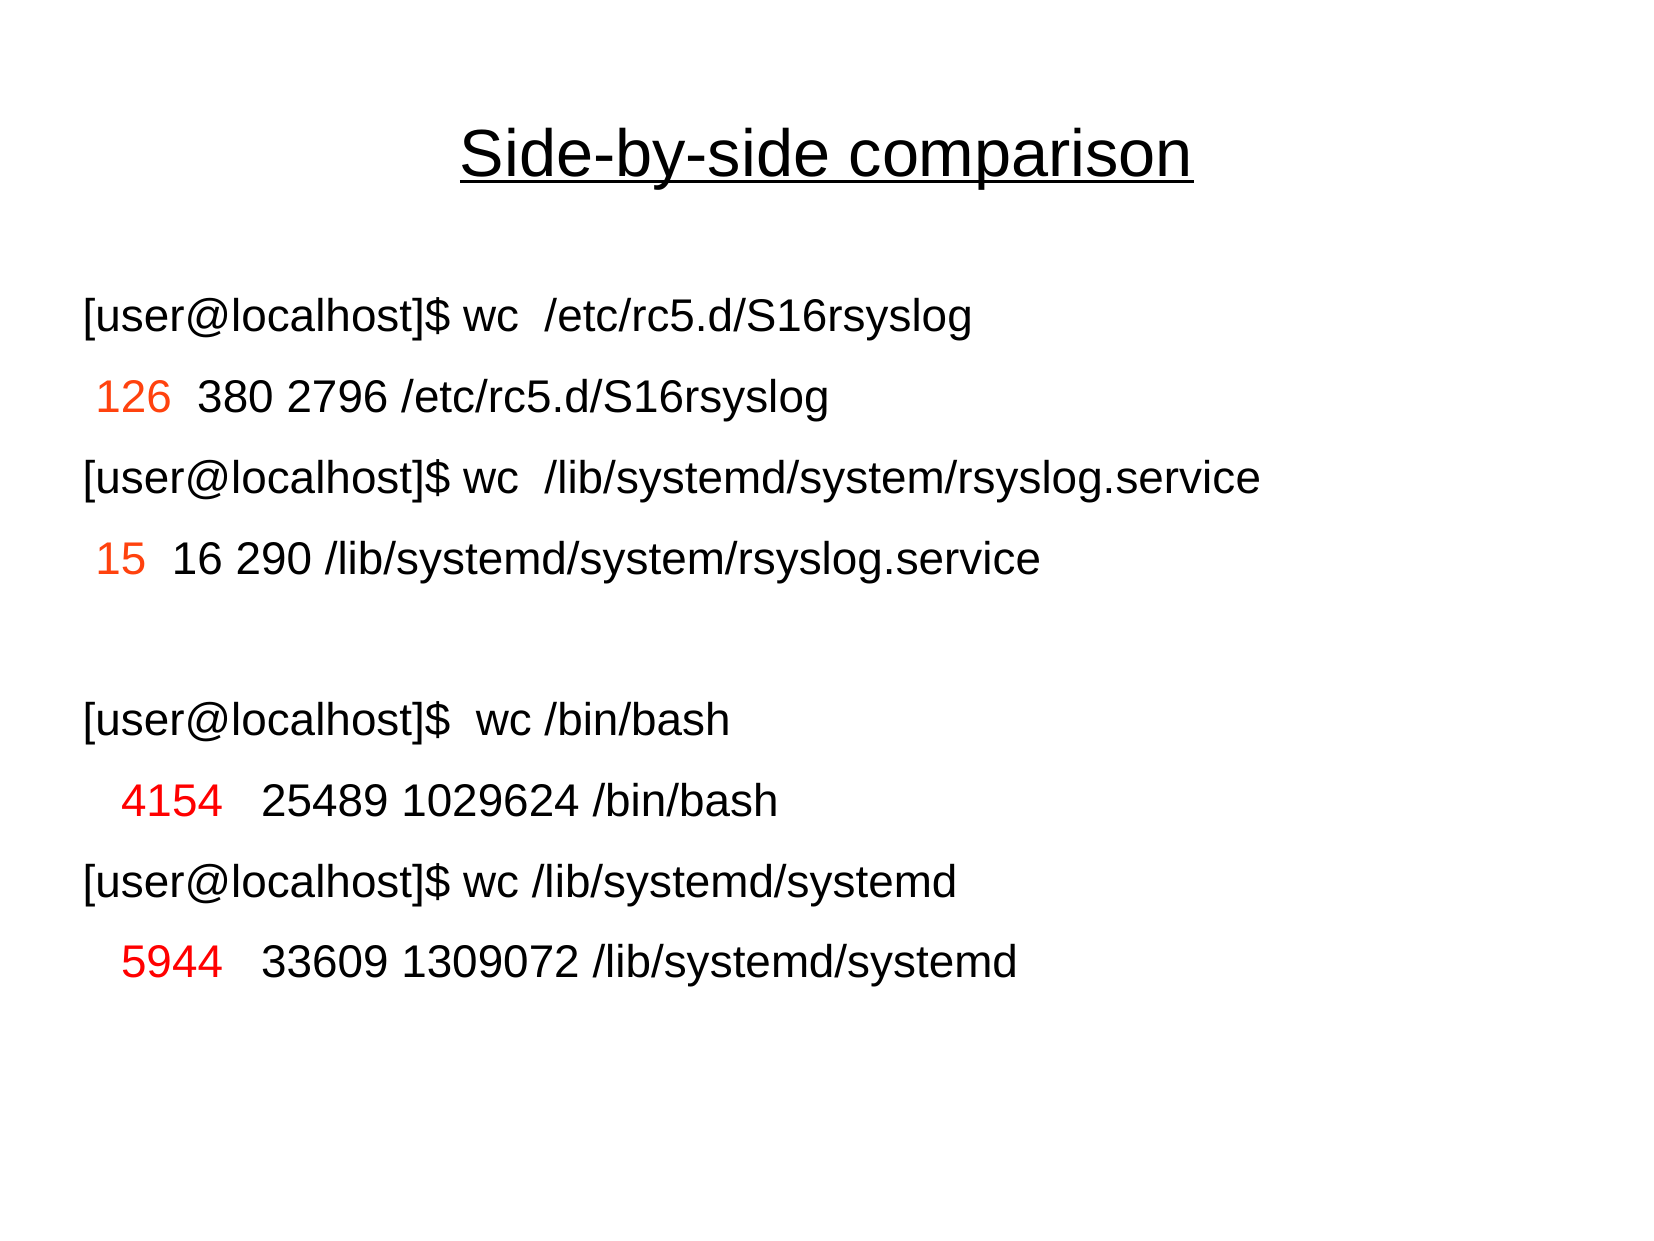

# Side-by-side comparison
[user@localhost]$ wc /etc/rc5.d/S16rsyslog
 126 380 2796 /etc/rc5.d/S16rsyslog
[user@localhost]$ wc /lib/systemd/system/rsyslog.service
 15 16 290 /lib/systemd/system/rsyslog.service
[user@localhost]$ wc /bin/bash
 4154 25489 1029624 /bin/bash
[user@localhost]$ wc /lib/systemd/systemd
 5944 33609 1309072 /lib/systemd/systemd